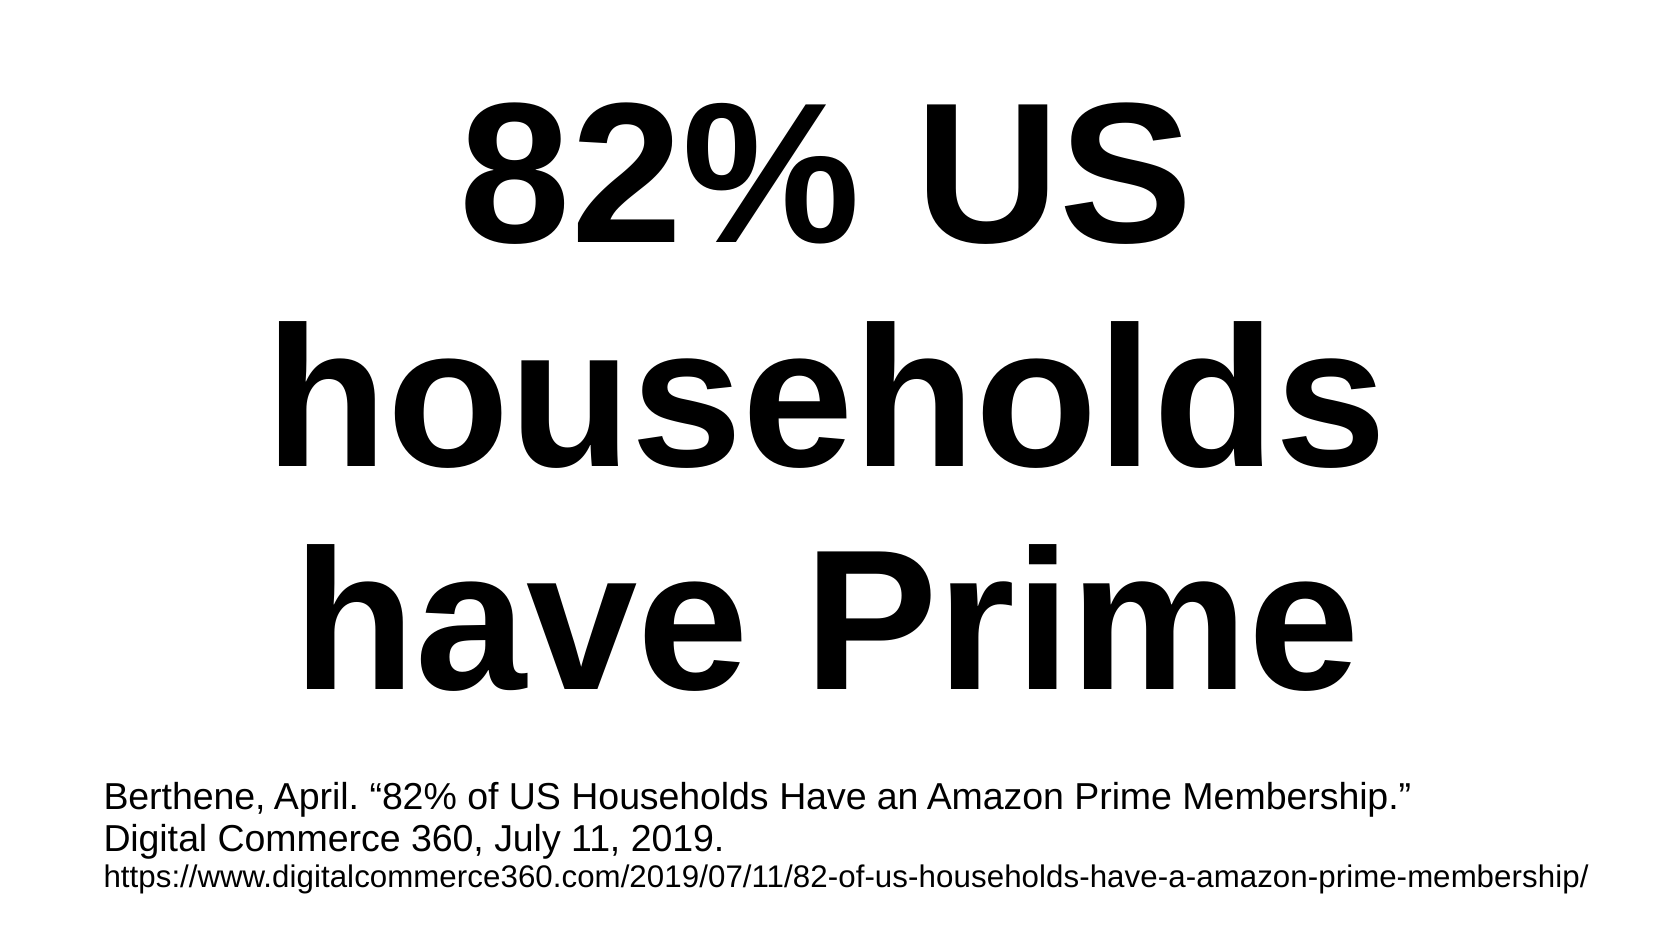

# 82% US households have Prime
Berthene, April. “82% of US Households Have an Amazon Prime Membership.”
Digital Commerce 360, July 11, 2019.
https://www.digitalcommerce360.com/2019/07/11/82-of-us-households-have-a-amazon-prime-membership/